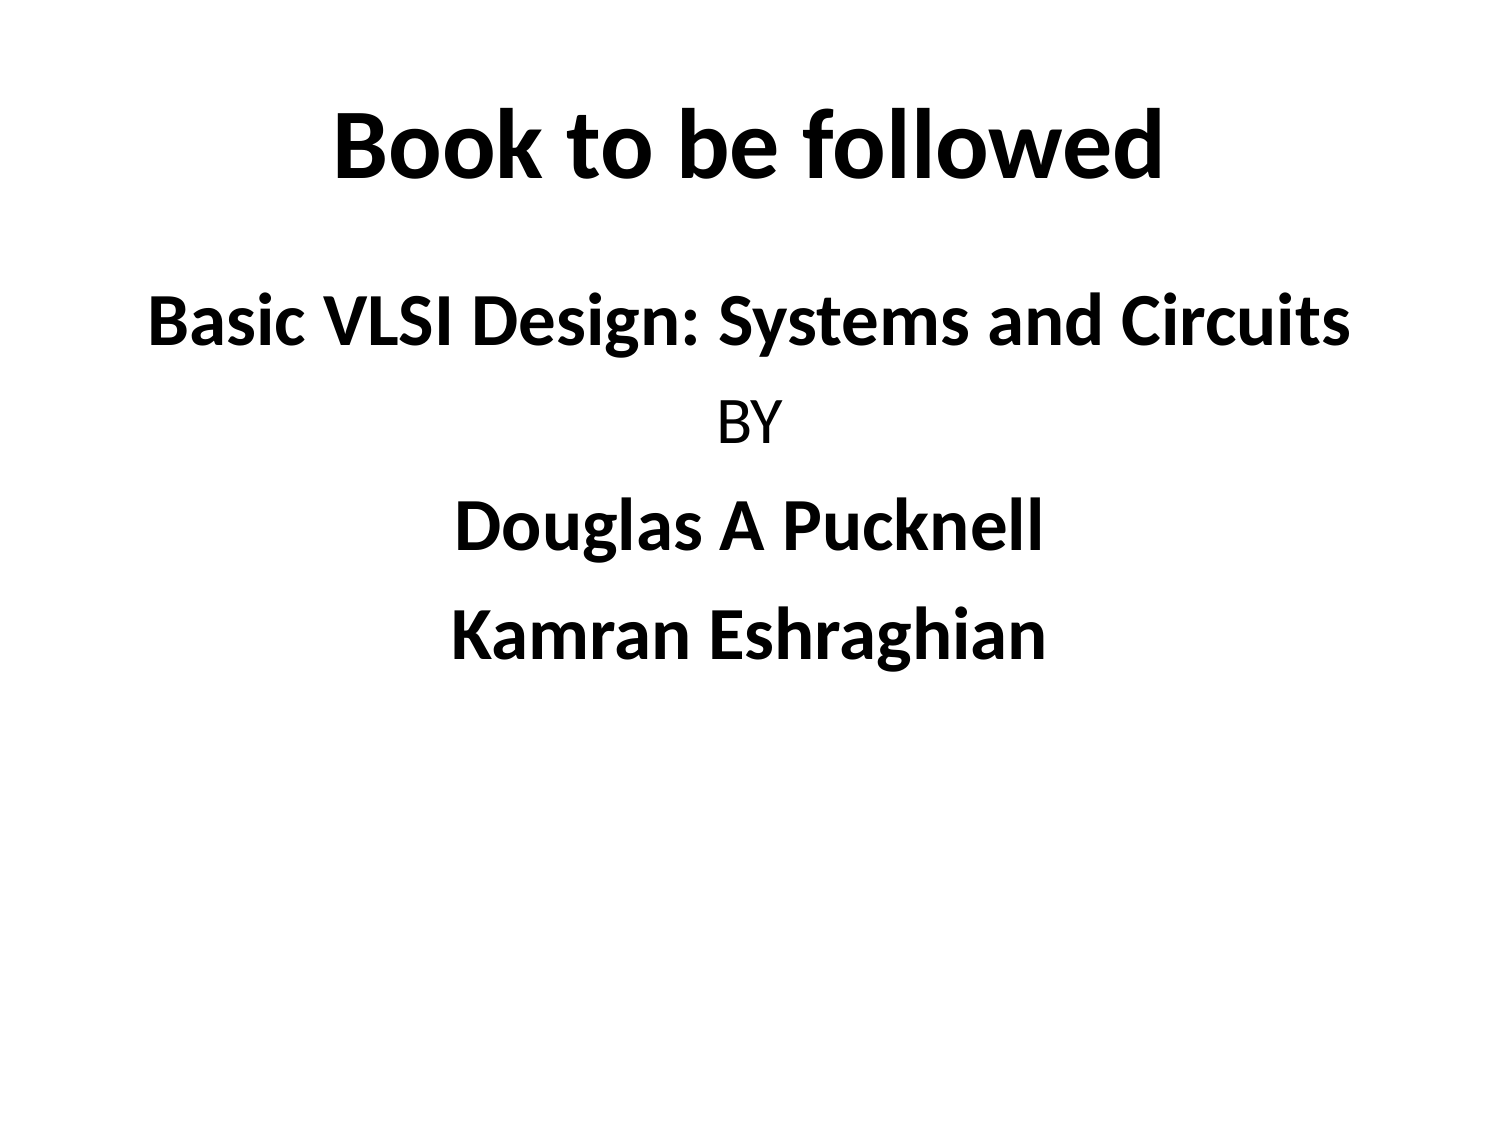

# Book to be followed
Basic VLSI Design: Systems and Circuits
BY
Douglas A Pucknell
Kamran Eshraghian